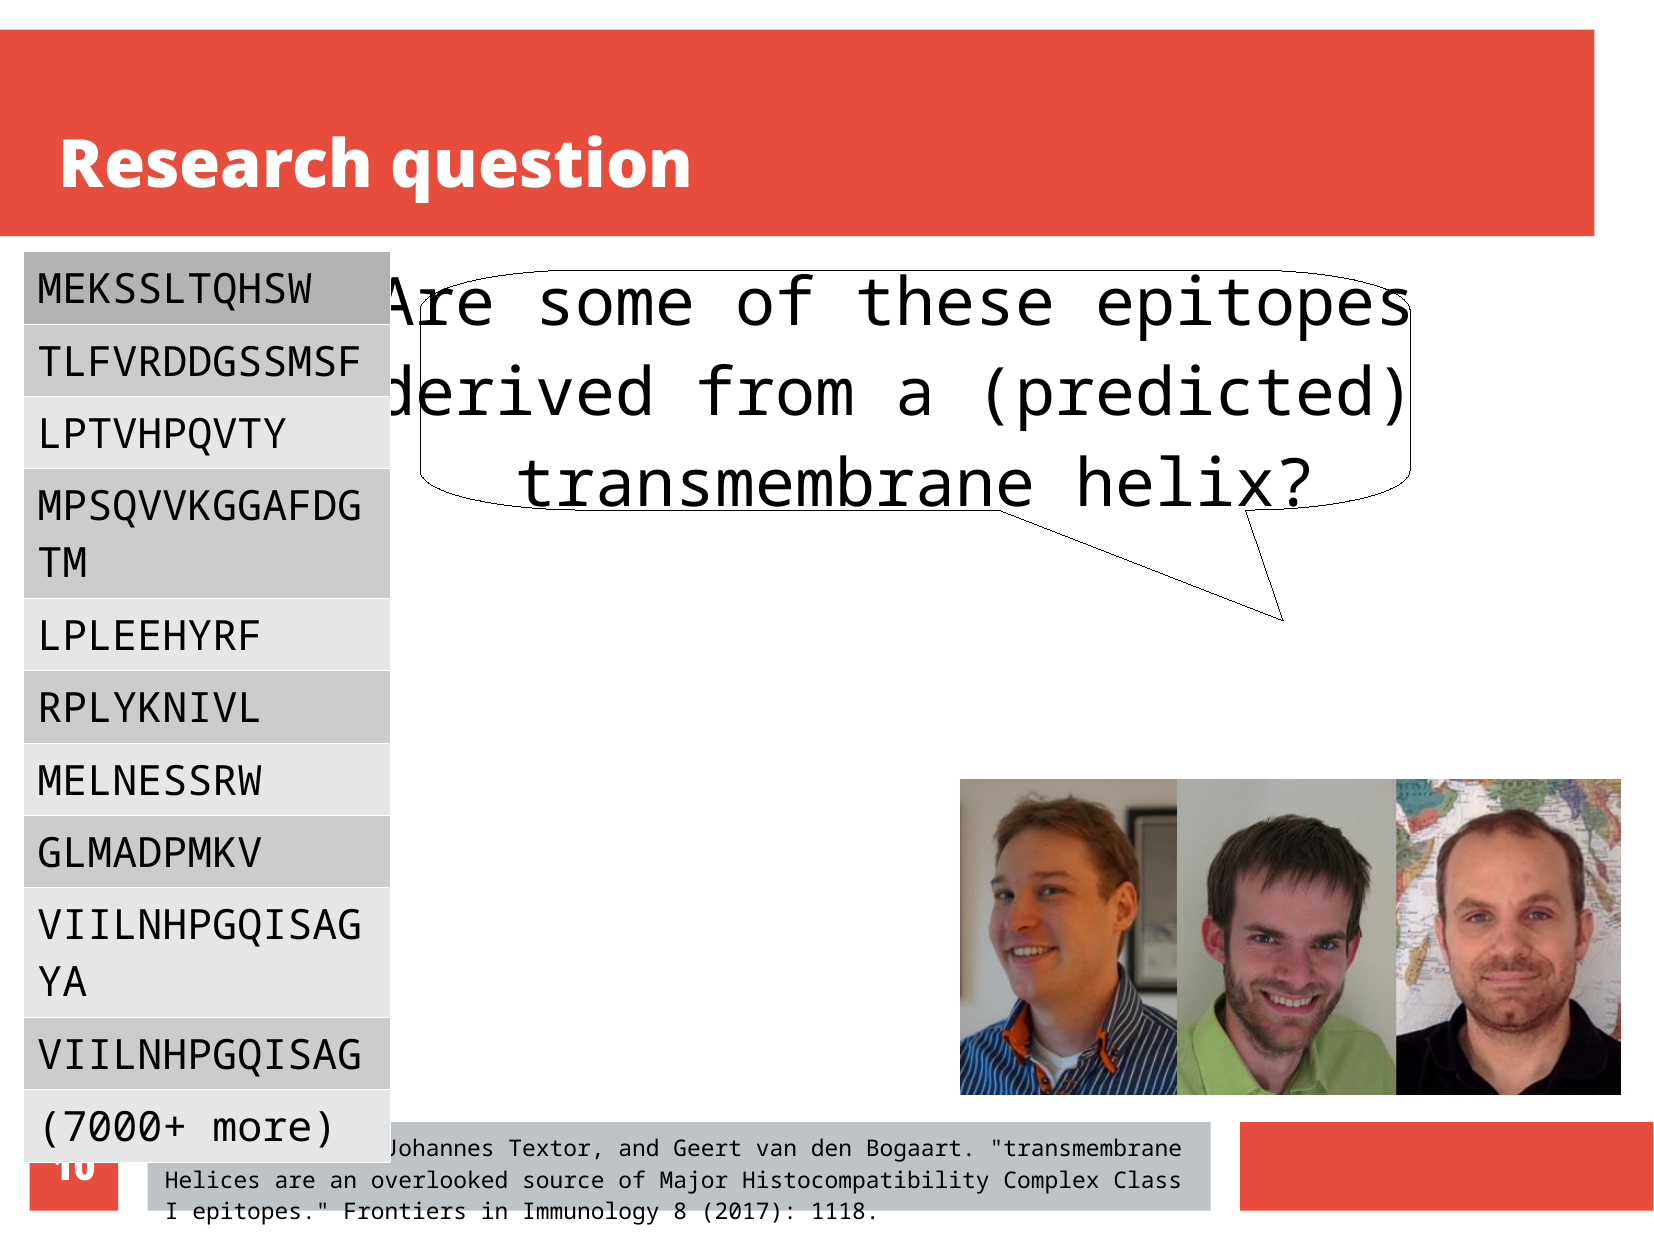

# Research question
| MEKSSLTQHSW |
| --- |
| TLFVRDDGSSMSF |
| LPTVHPQVTY |
| MPSQVVKGGAFDGTM |
| LPLEEHYRF |
| RPLYKNIVL |
| MELNESSRW |
| GLMADPMKV |
| VIILNHPGQISAGYA |
| VIILNHPGQISAG |
| (7000+ more) |
Are some of these epitopes
derived from a (predicted)
transmembrane helix?
10
Bianchi, Frans, Johannes Textor, and Geert van den Bogaart. "transmembrane Helices are an overlooked source of Major Histocompatibility Complex Class I epitopes." Frontiers in Immunology 8 (2017): 1118.